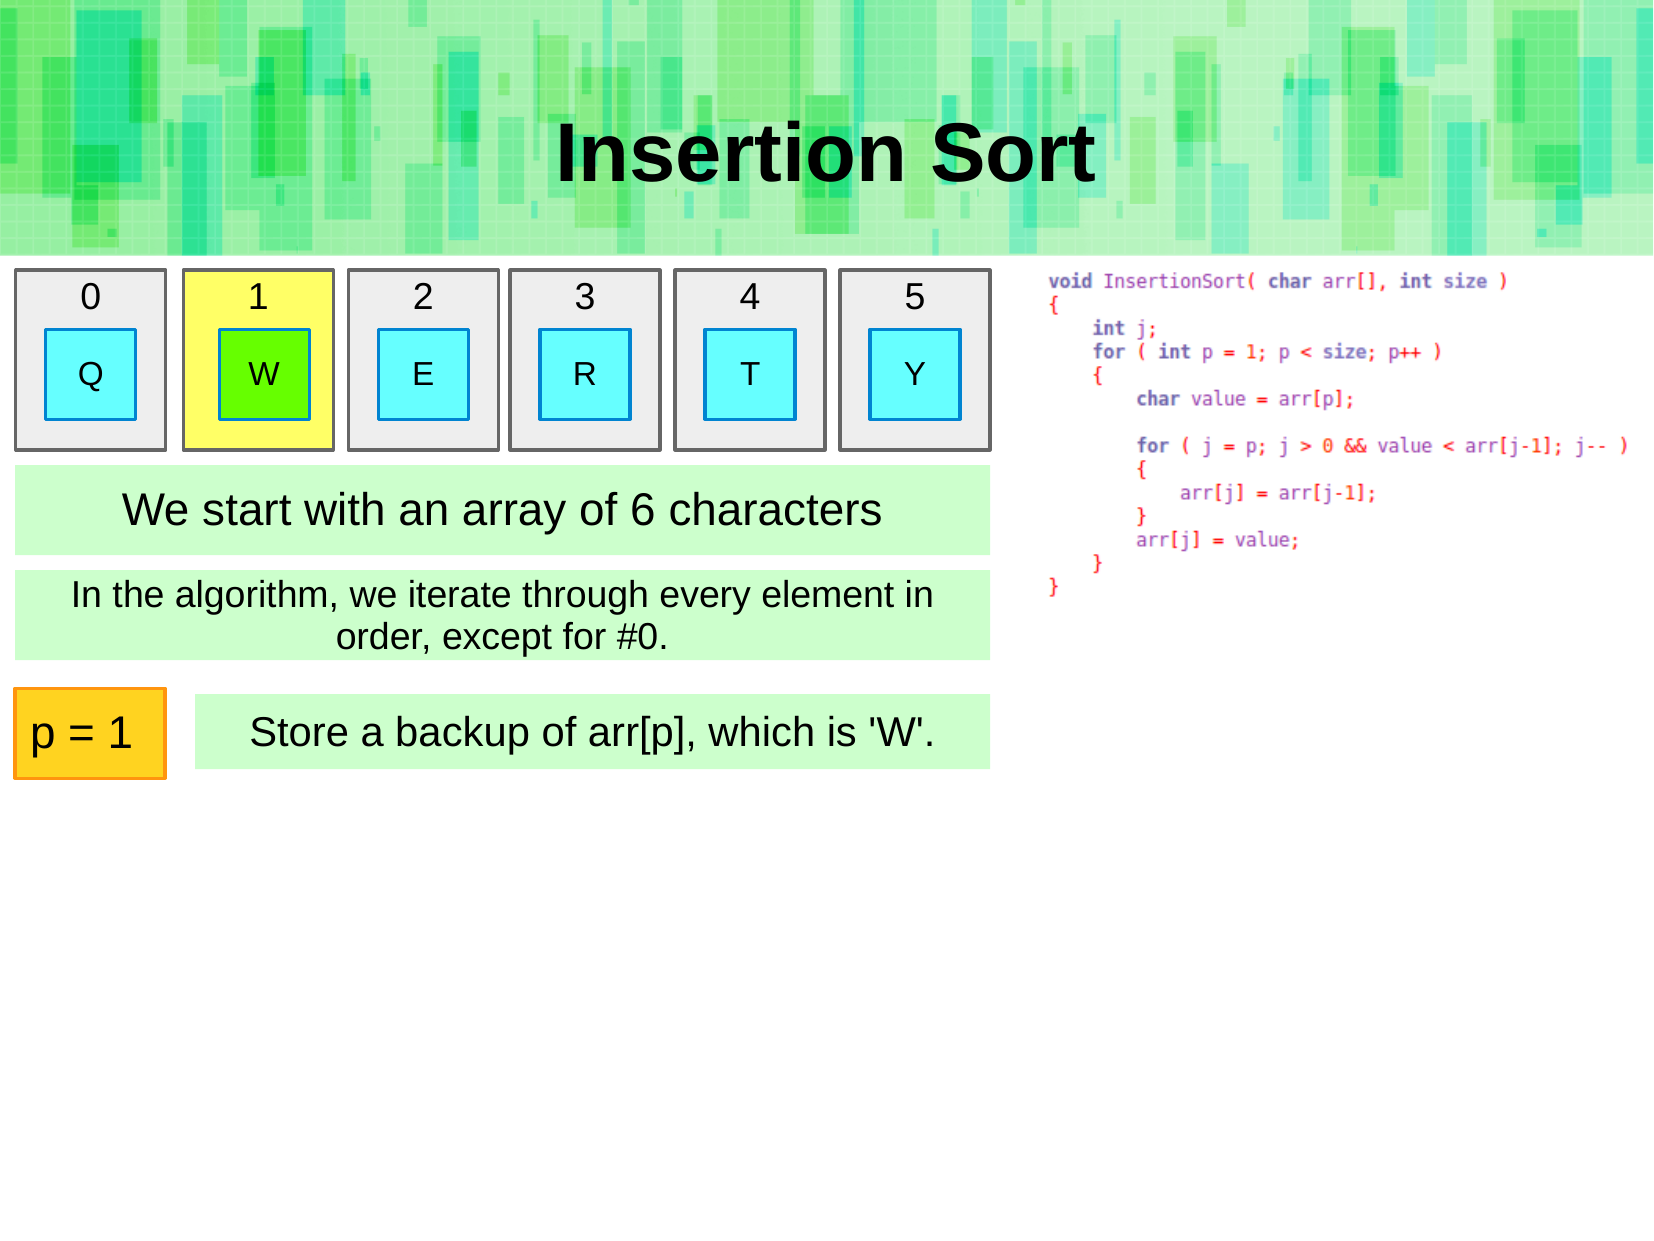

# Insertion Sort
0
1
2
3
4
5
Q
W
E
R
T
Y
We start with an array of 6 characters
In the algorithm, we iterate through every element in order, except for #0.
p = 1
Store a backup of arr[p], which is 'W'.